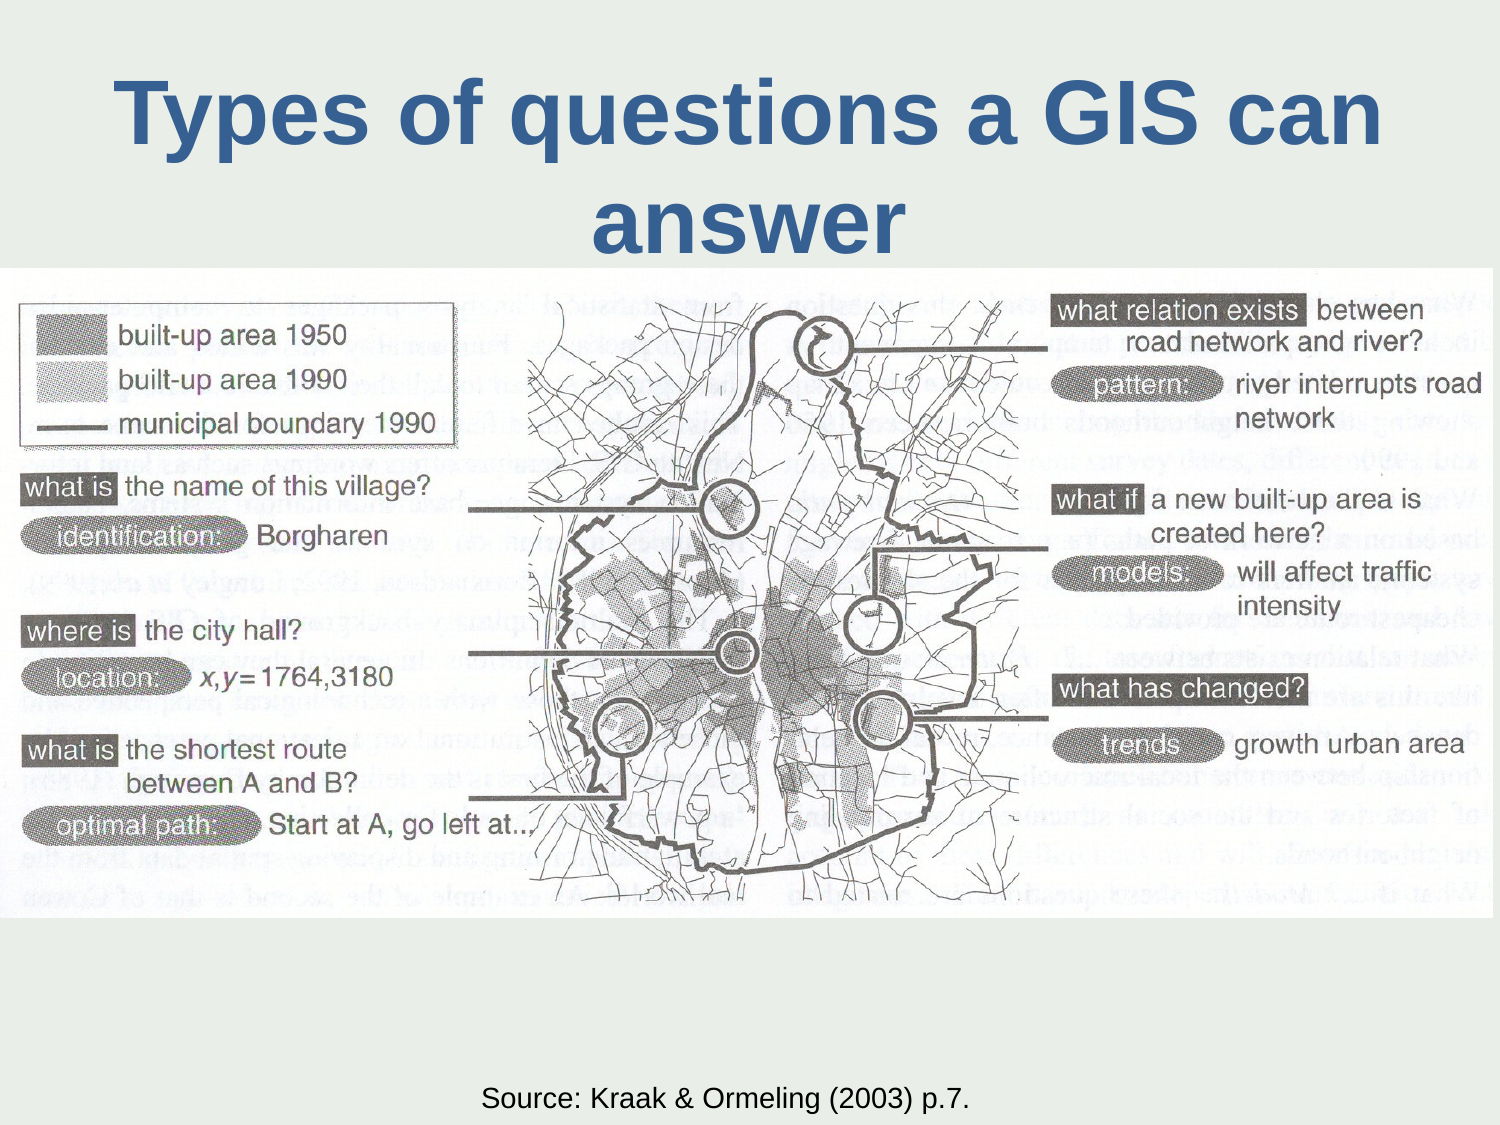

Types of questions a GIS can answer
Source: Kraak & Ormeling (2003) p.7.